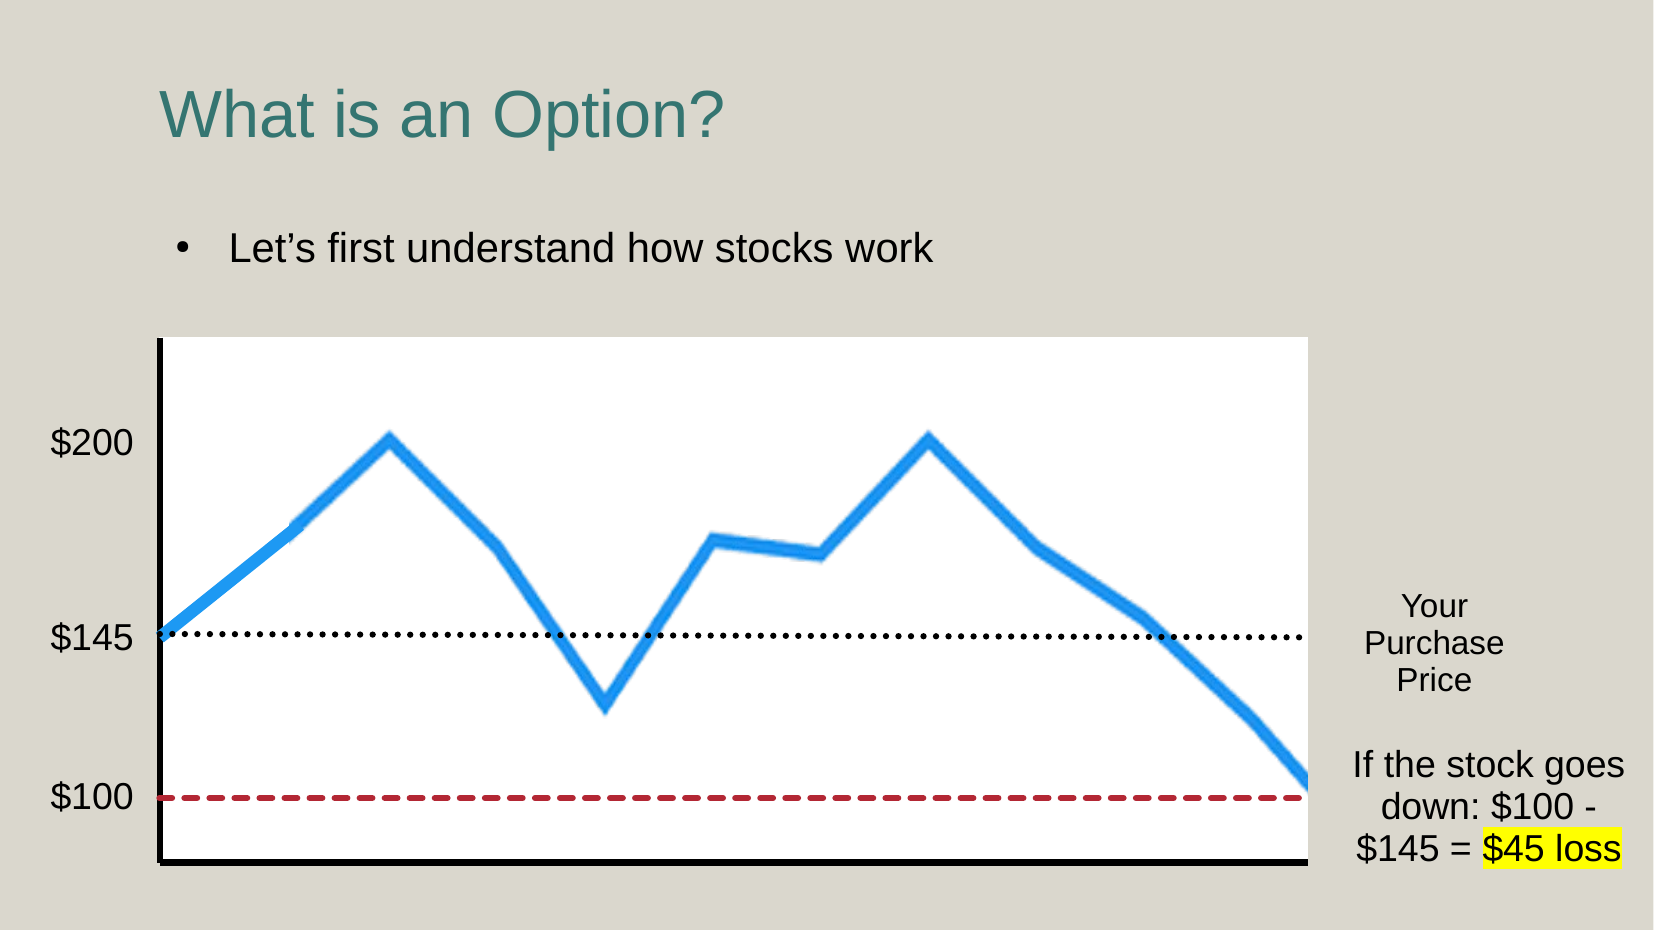

# What is an Option?
Let’s first understand how stocks work
$200
Your Purchase Price
$145
If the stock goes down: $100 - $145 = $45 loss
$100